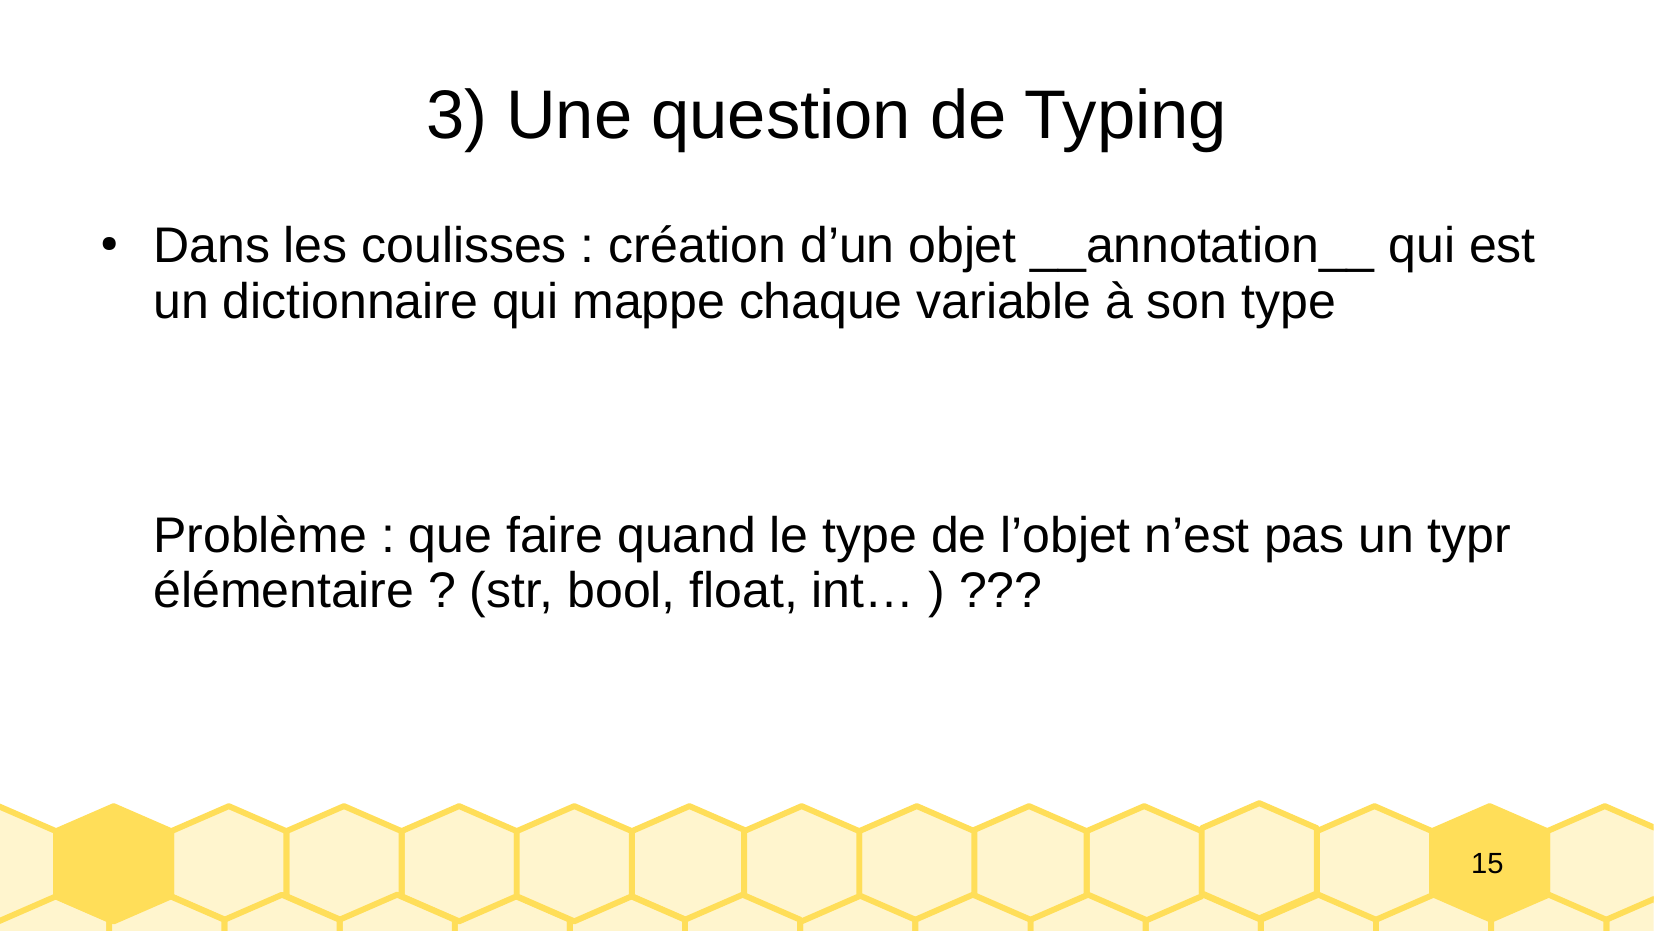

3) Une question de Typing
# Dans les coulisses : création d’un objet __annotation__ qui est un dictionnaire qui mappe chaque variable à son type
Problème : que faire quand le type de l’objet n’est pas un typr élémentaire ? (str, bool, float, int… ) ???